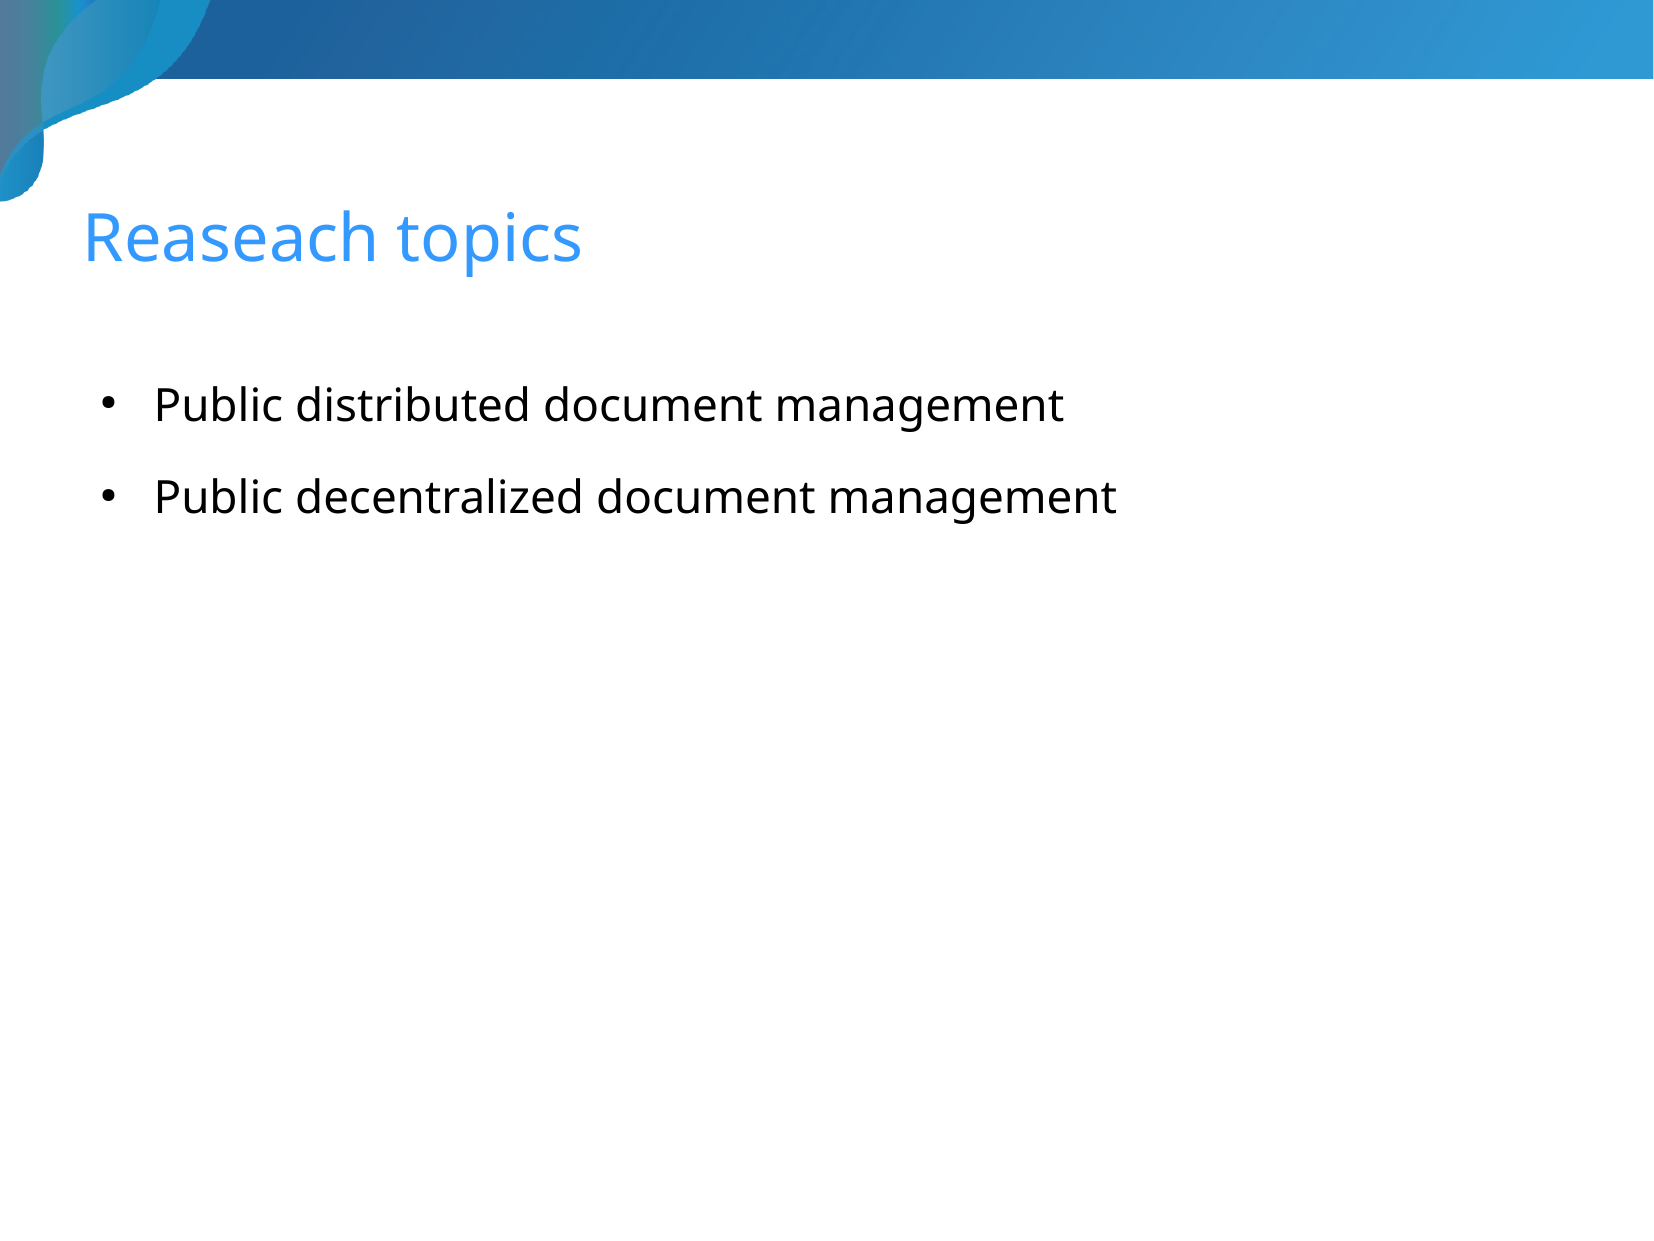

# Reaseach topics
Public distributed document management
Public decentralized document management